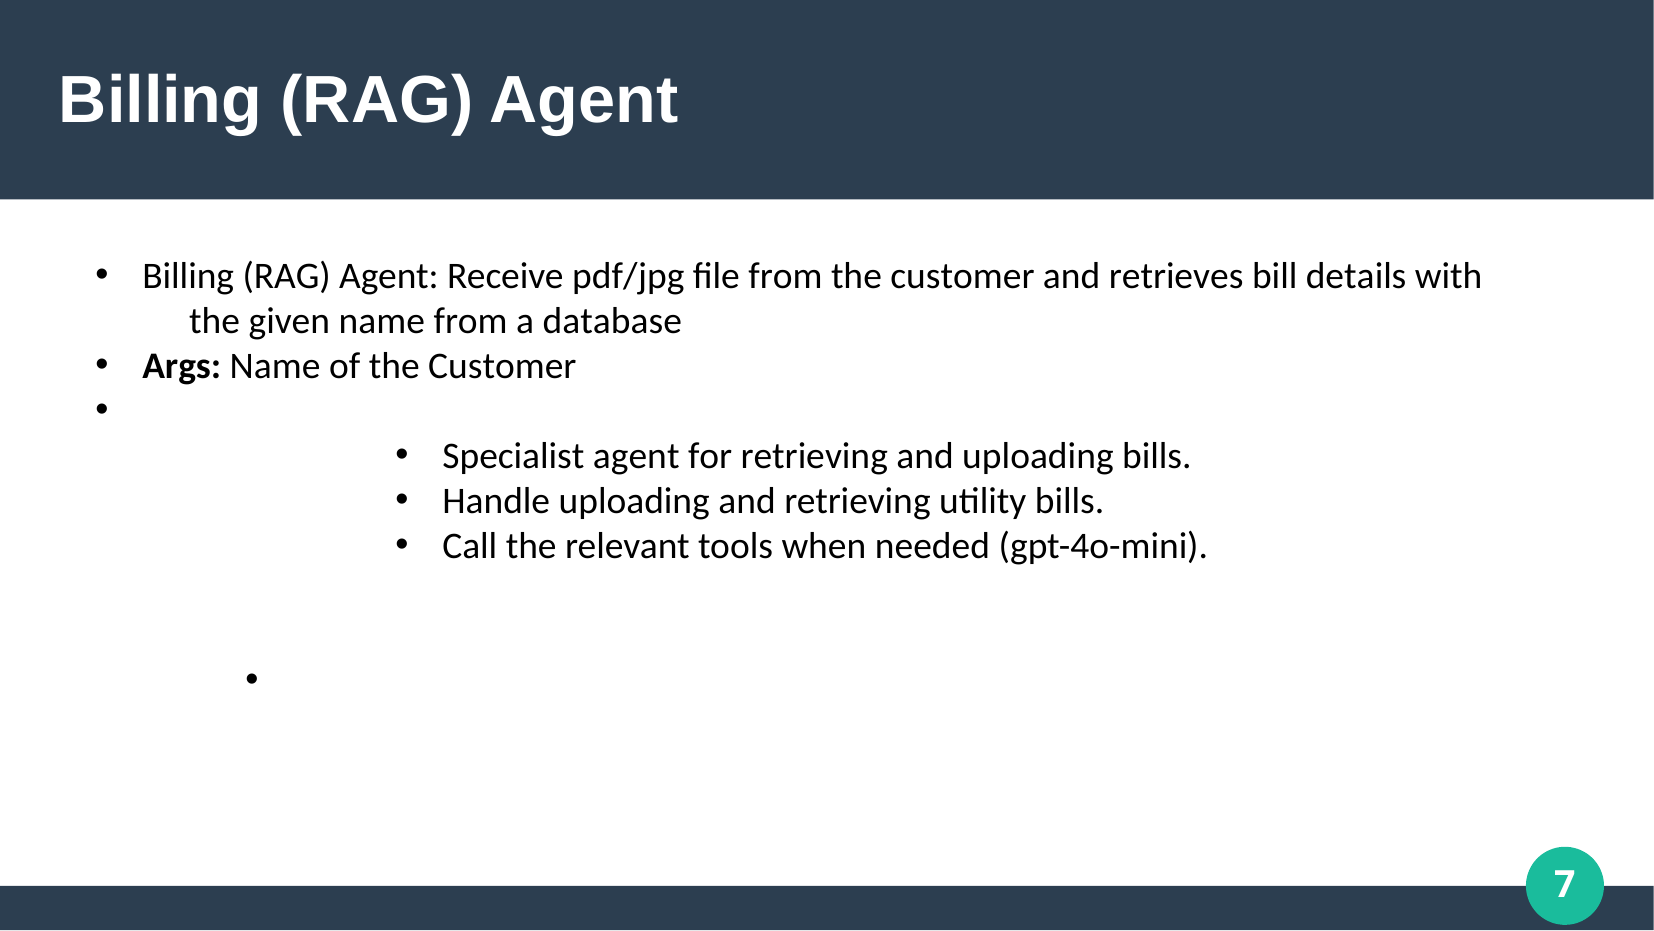

# Billing (RAG) Agent
Billing (RAG) Agent: Receive pdf/jpg file from the customer and retrieves bill details with the given name from a database
Args: Name of the Customer
Specialist agent for retrieving and uploading bills.
Handle uploading and retrieving utility bills.
Call the relevant tools when needed (gpt-4o-mini).